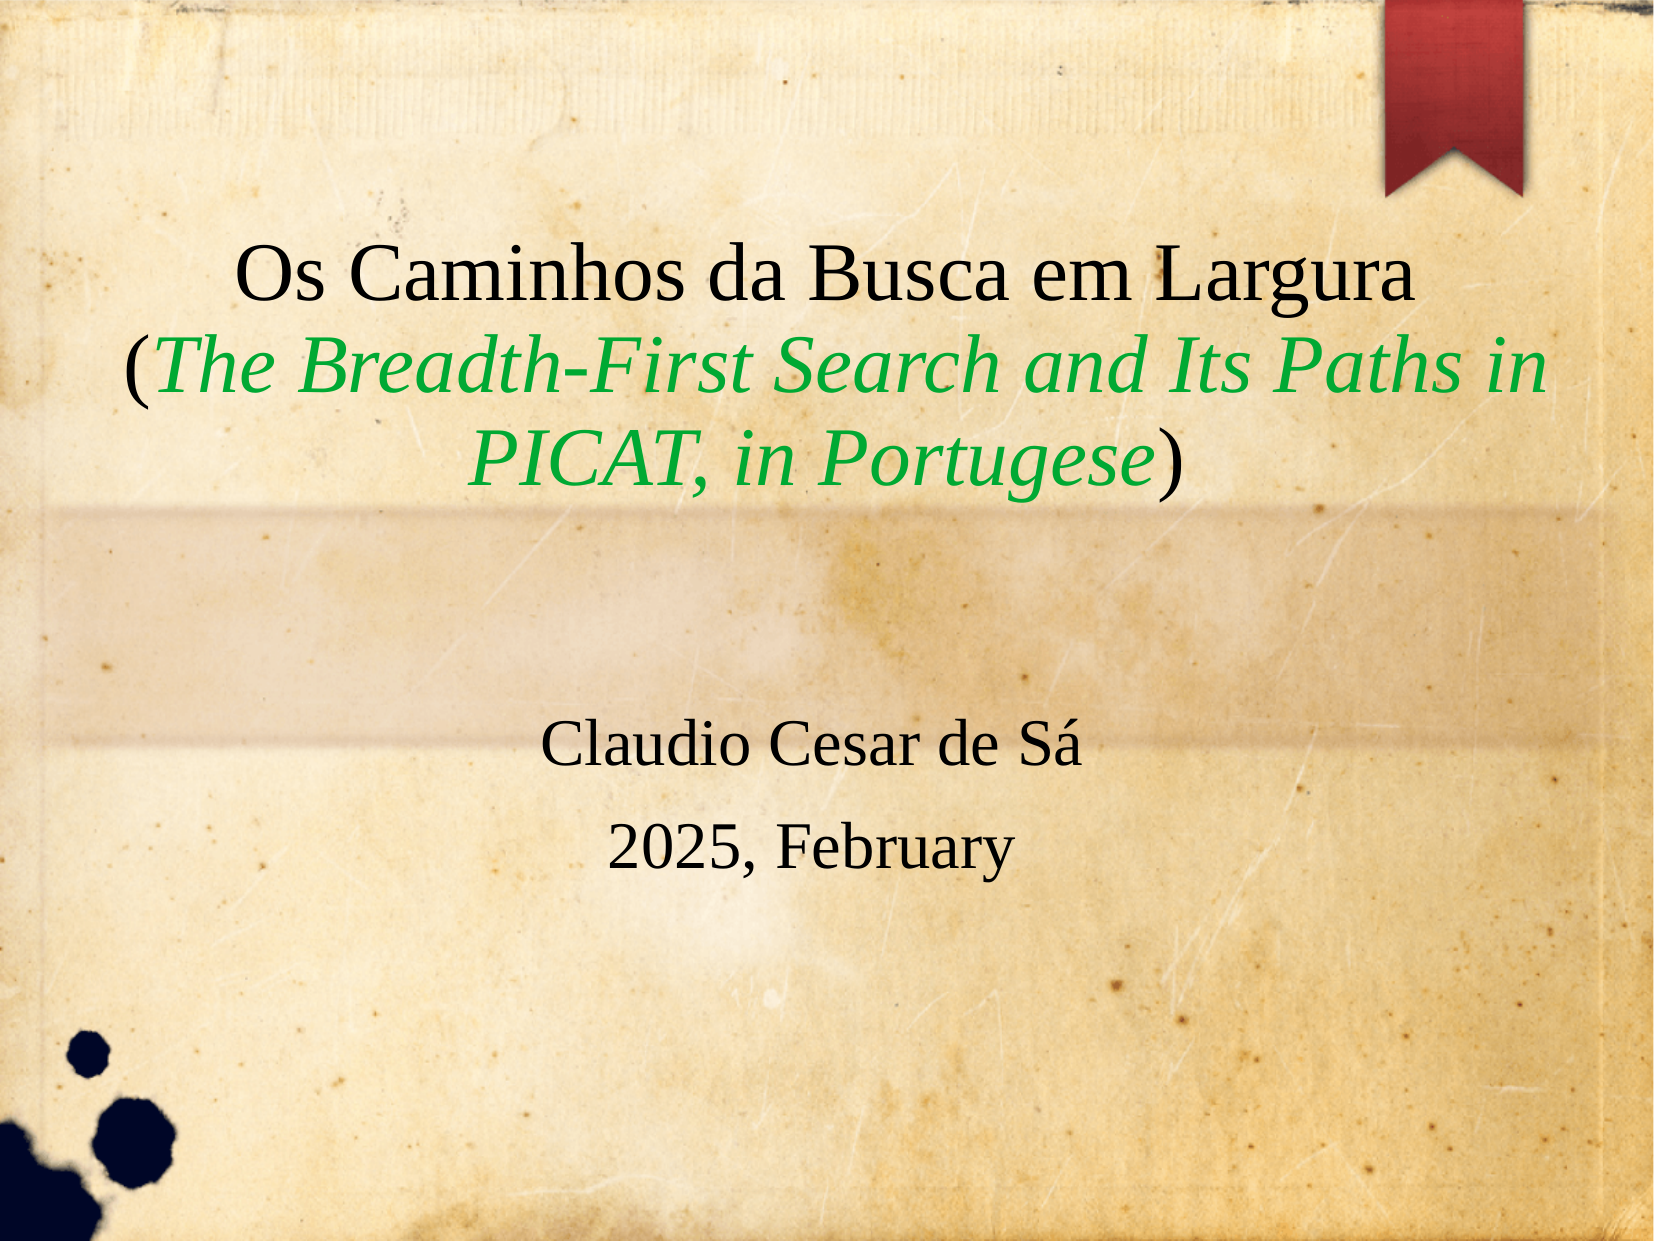

# Os Caminhos da Busca em Largura (The Breadth-First Search and Its Paths in PICAT, in Portugese)
Claudio Cesar de Sá
2025, February